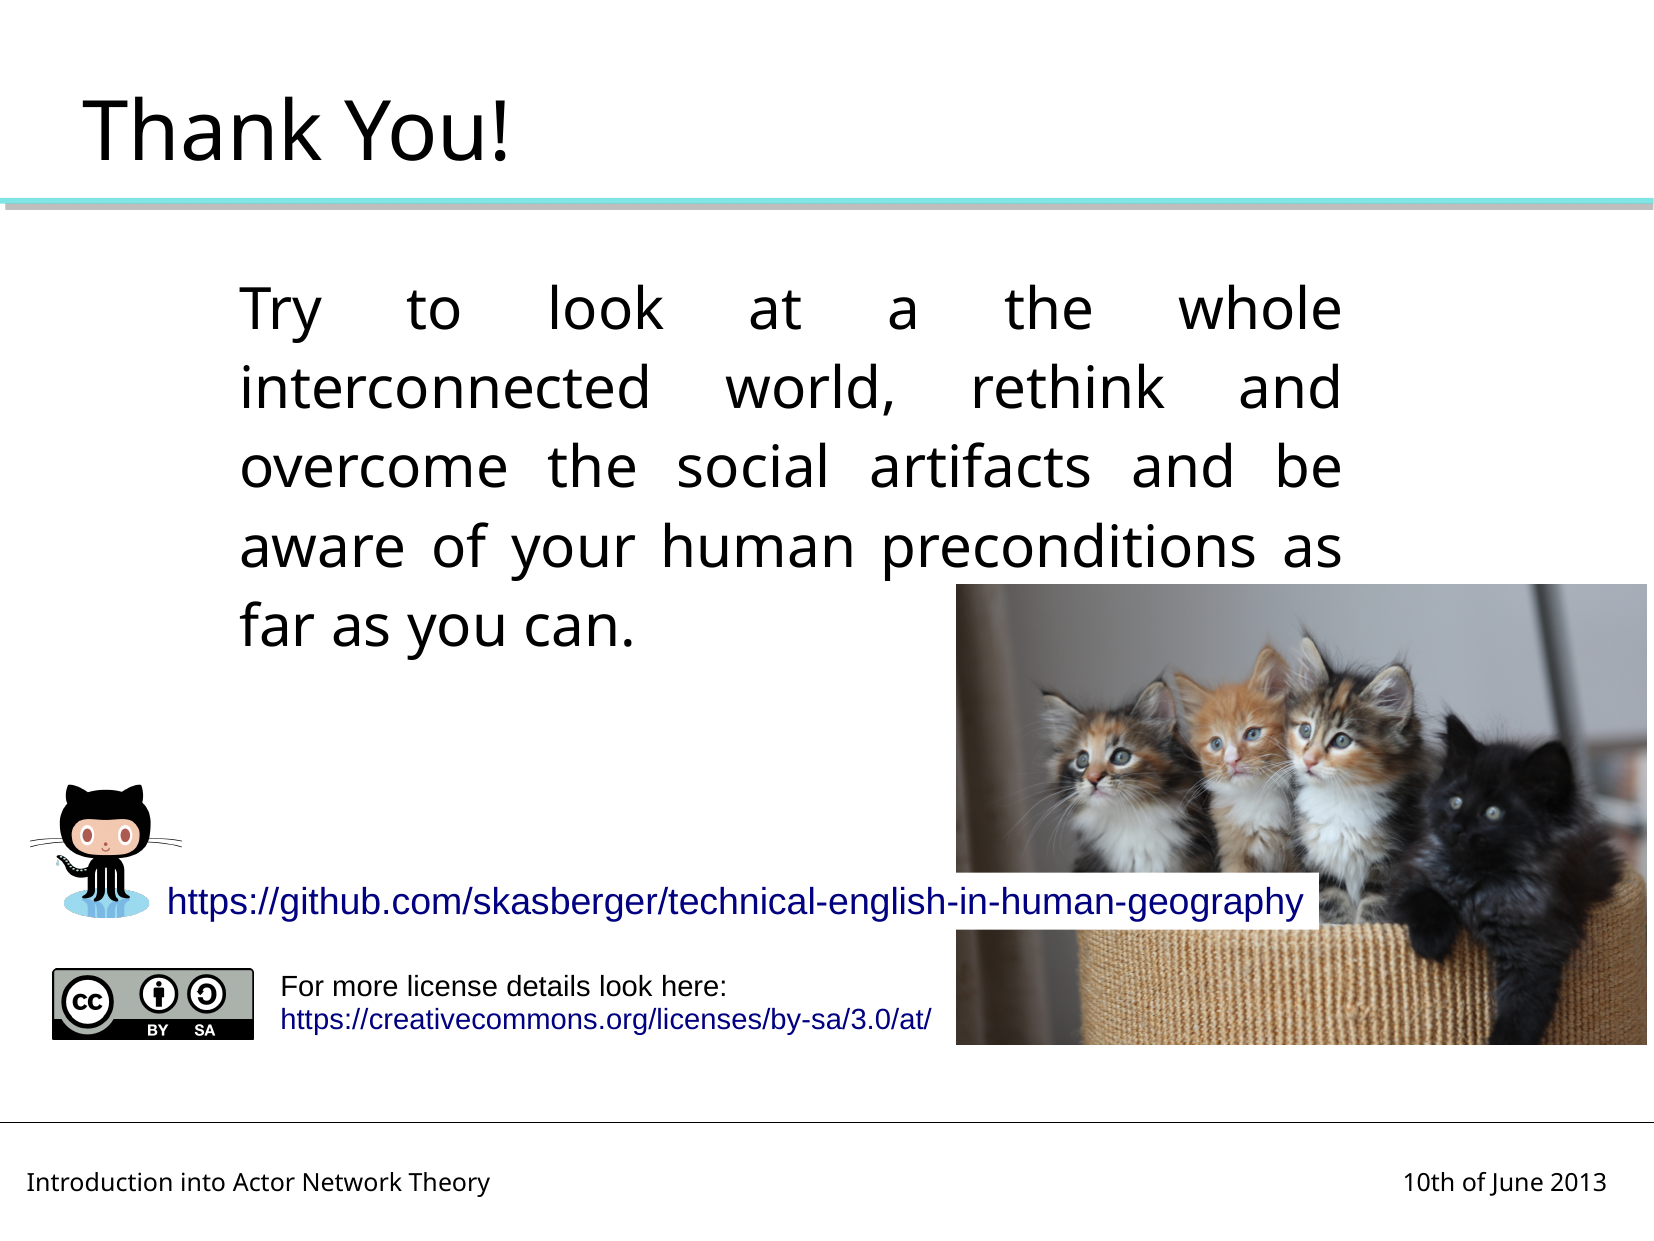

# Thank You!
Try to look at a the whole interconnected world, rethink and overcome the social artifacts and be aware of your human preconditions as far as you can.
https://github.com/skasberger/technical-english-in-human-geography
For more license details look here:
https://creativecommons.org/licenses/by-sa/3.0/at/
Introduction into Actor Network Theory
10th of June 2013